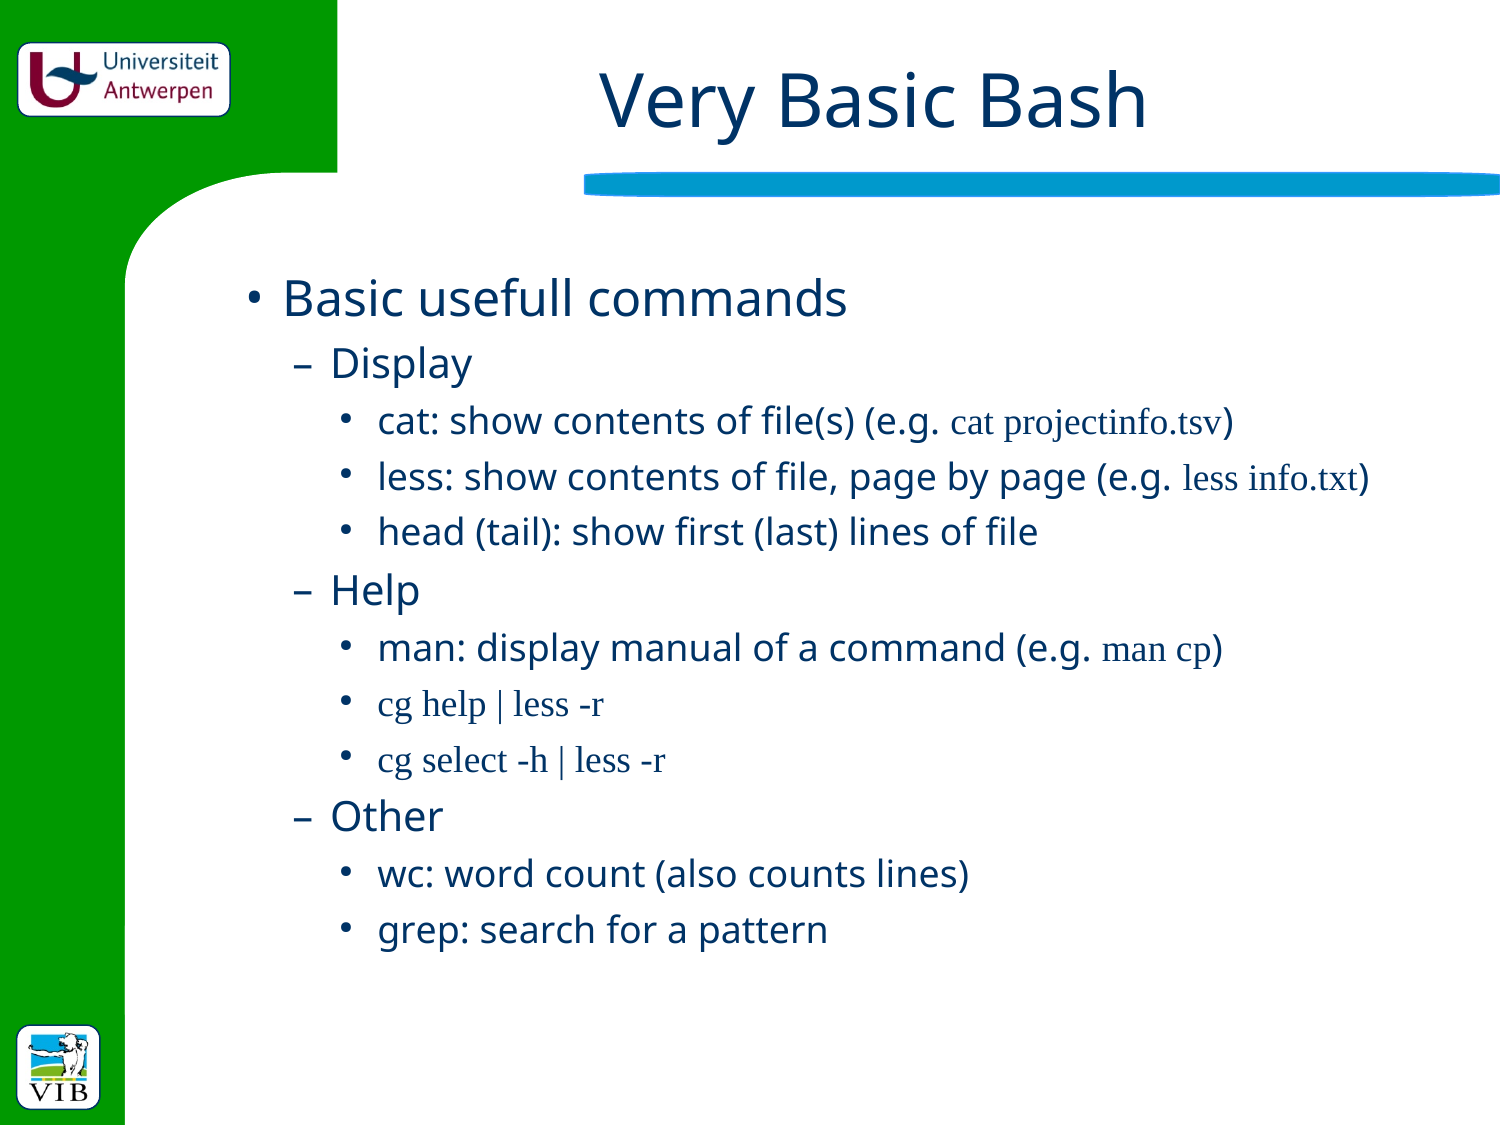

# Very Basic Bash
Basic usefull commands
Display
cat: show contents of file(s) (e.g. cat projectinfo.tsv)
less: show contents of file, page by page (e.g. less info.txt)
head (tail): show first (last) lines of file
Help
man: display manual of a command (e.g. man cp)
cg help | less -r
cg select -h | less -r
Other
wc: word count (also counts lines)
grep: search for a pattern